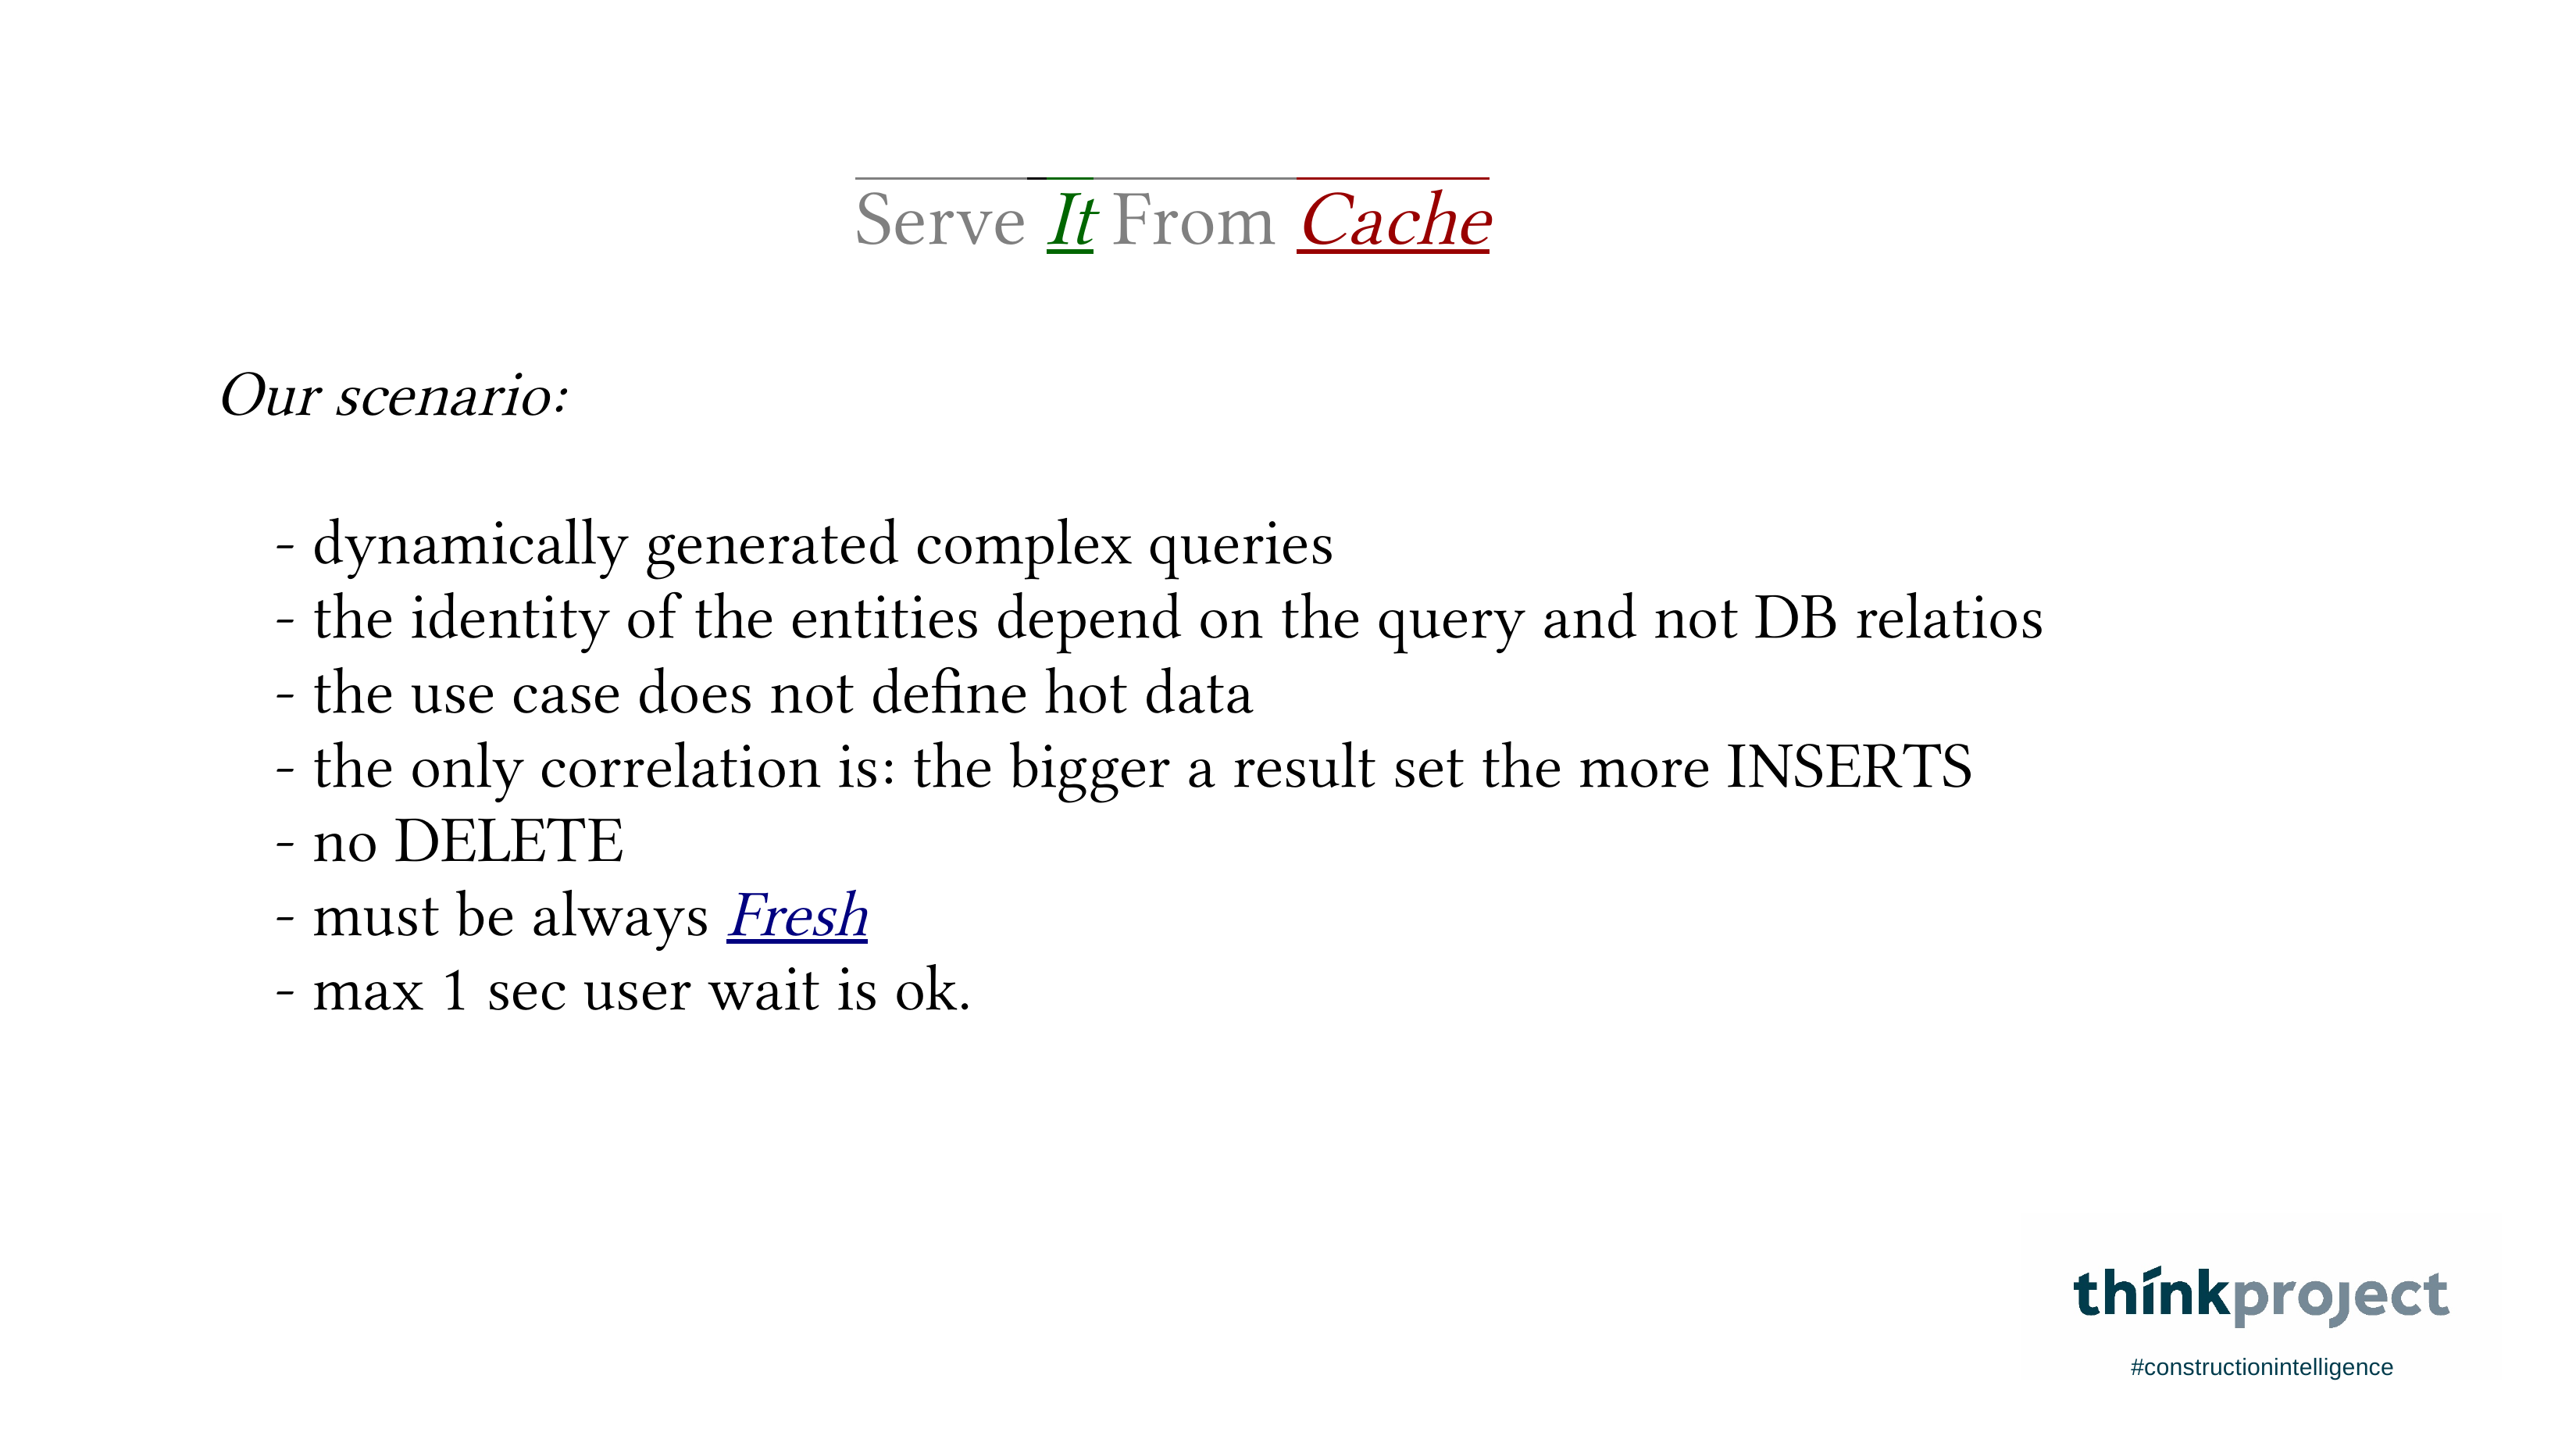

Serve It From Cache
Our scenario:
	- dynamically generated complex queries
	- the identity of the entities depend on the query and not DB relatios
	- the use case does not define hot data
	- the only correlation is: the bigger a result set the more INSERTS
	- no DELETE
	- must be always Fresh
	- max 1 sec user wait is ok.